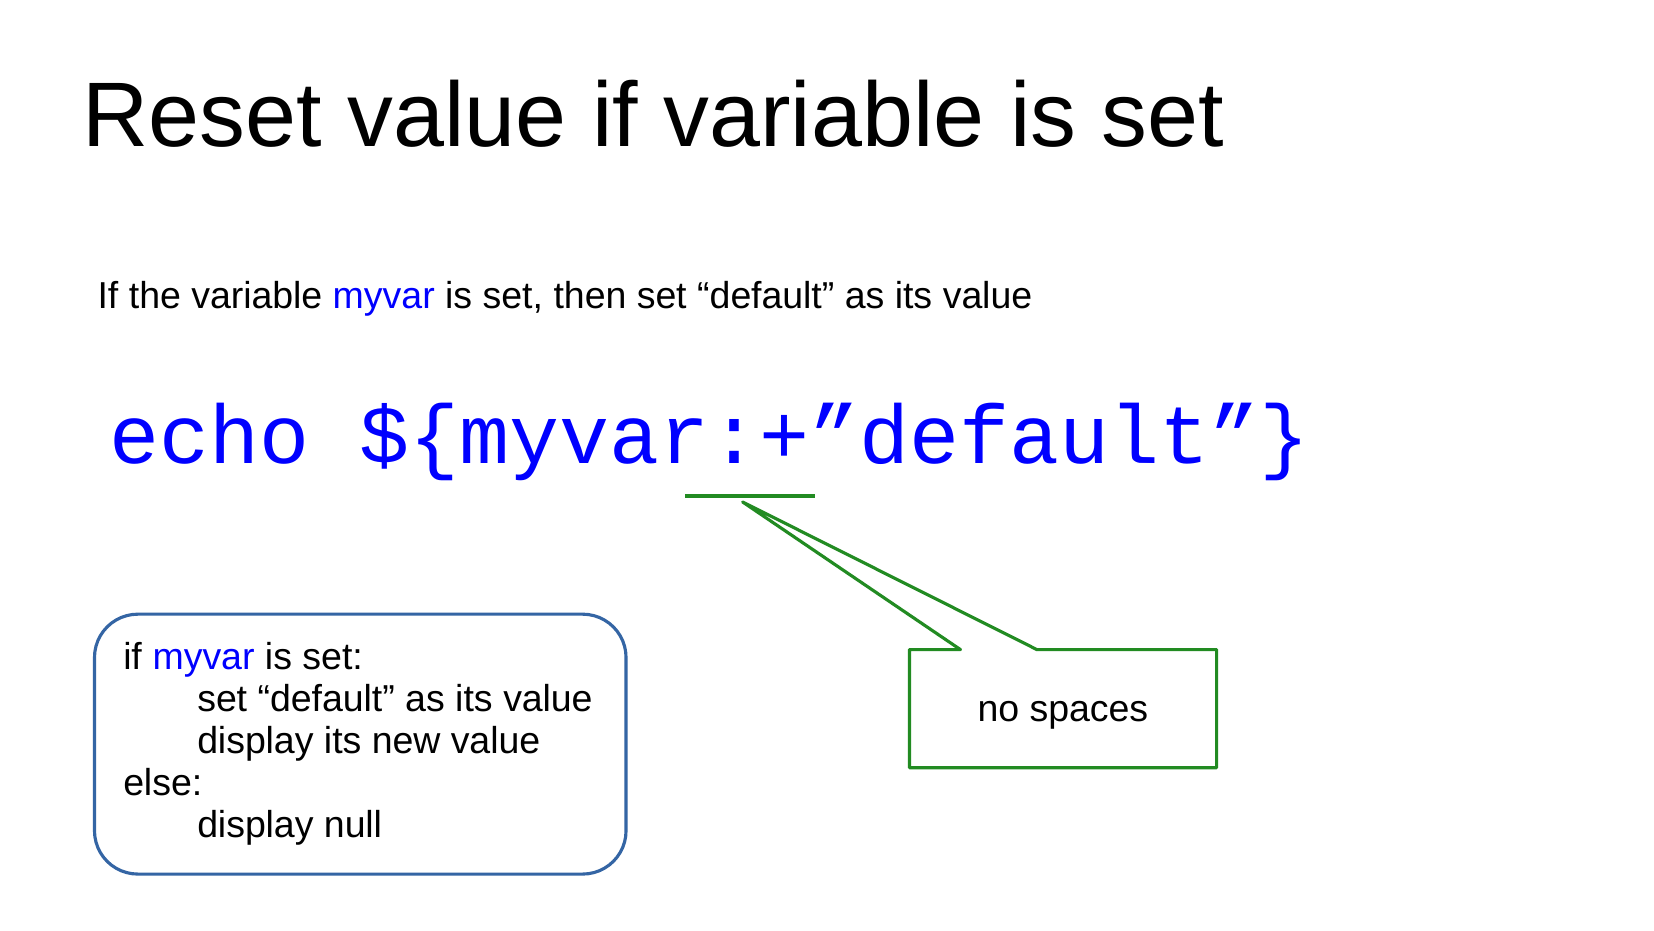

# Reset value if variable is set
If the variable myvar is set, then set “default” as its value
echo ${myvar:+”default”}
if myvar is set:
	set “default” as its value
	display its new value
else:
	display null
no spaces